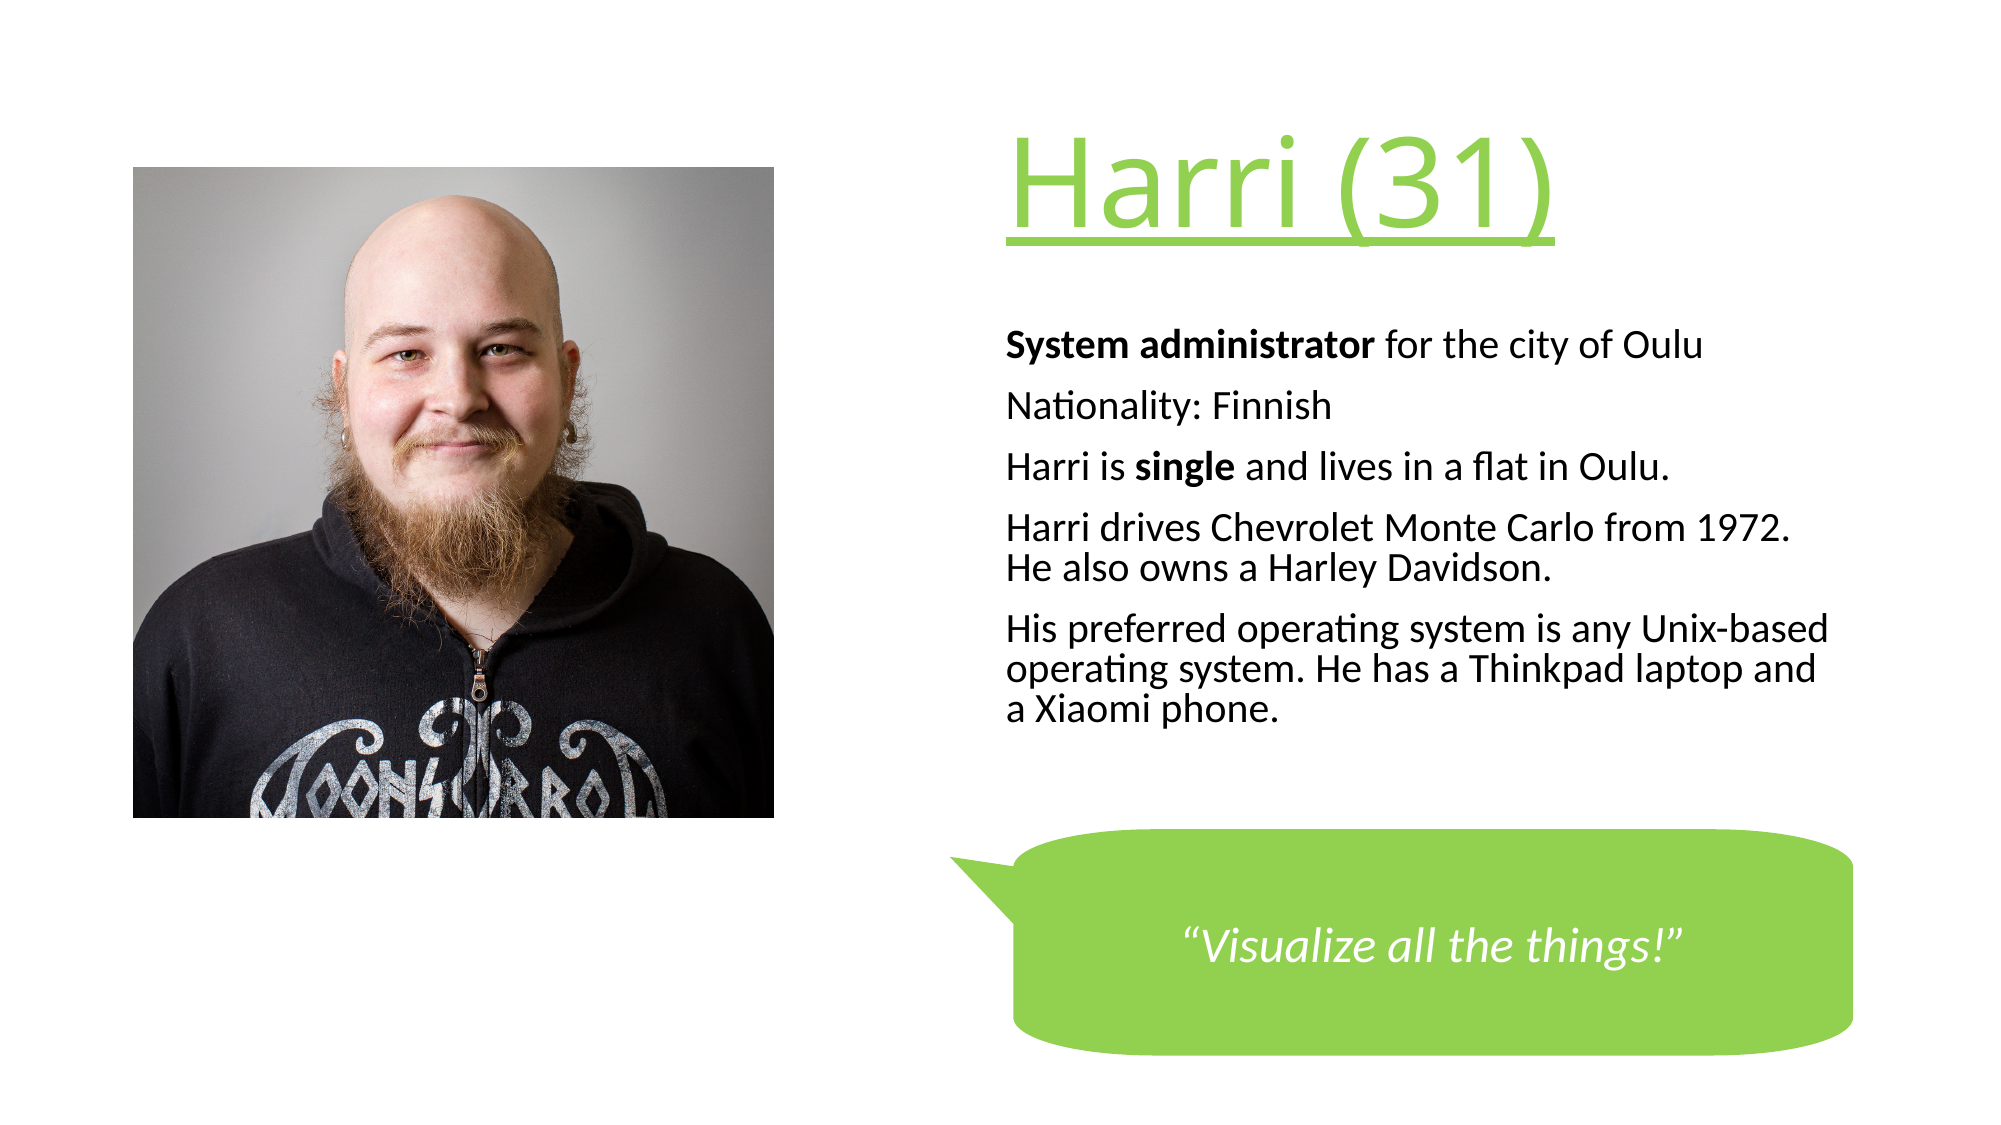

# Harri (31)
System administrator for the city of Oulu
Nationality: Finnish
Harri is single and lives in a flat in Oulu.
Harri drives Chevrolet Monte Carlo from 1972. He also owns a Harley Davidson.
His preferred operating system is any Unix-based operating system. He has a Thinkpad laptop and a Xiaomi phone.
“Visualize all the things!”